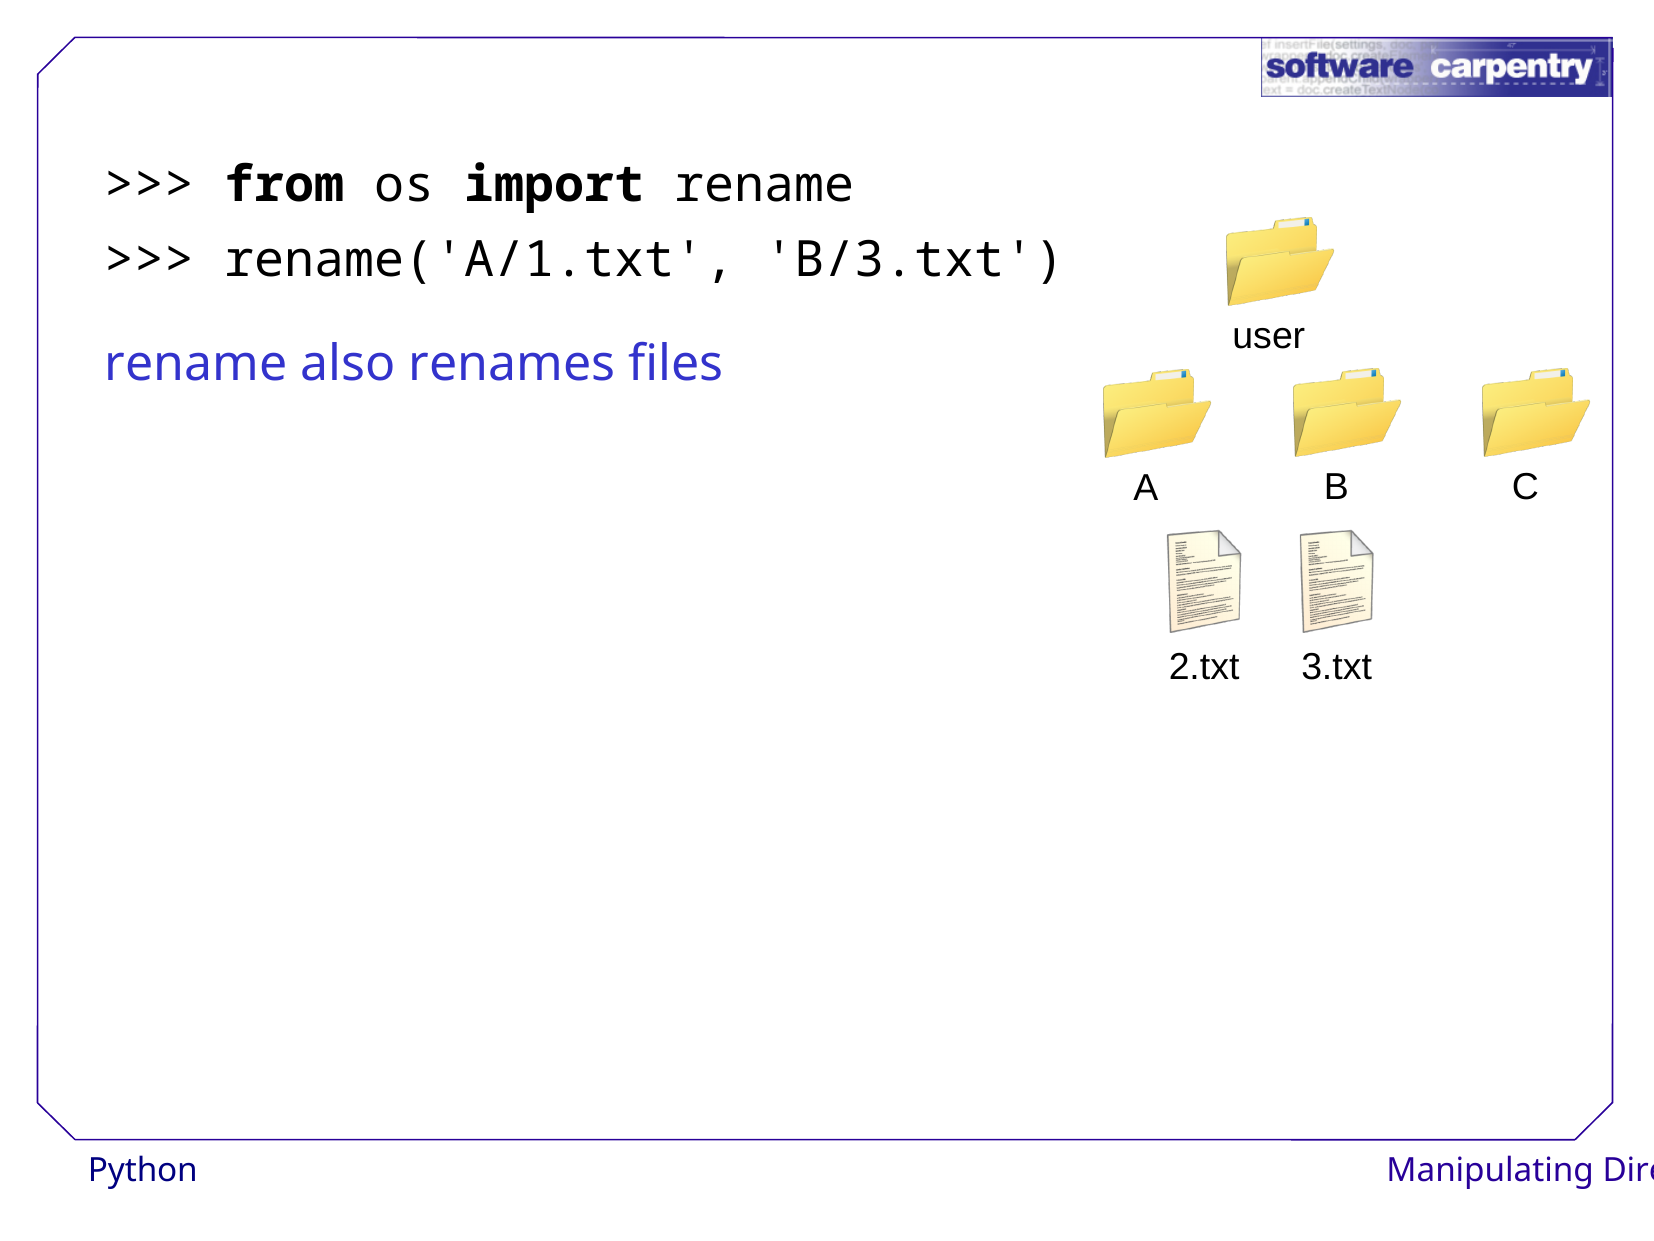

>>> from os import rename
>>> rename('A/1.txt', 'B/3.txt')
user
rename also renames files
B
C
A
2.txt
3.txt